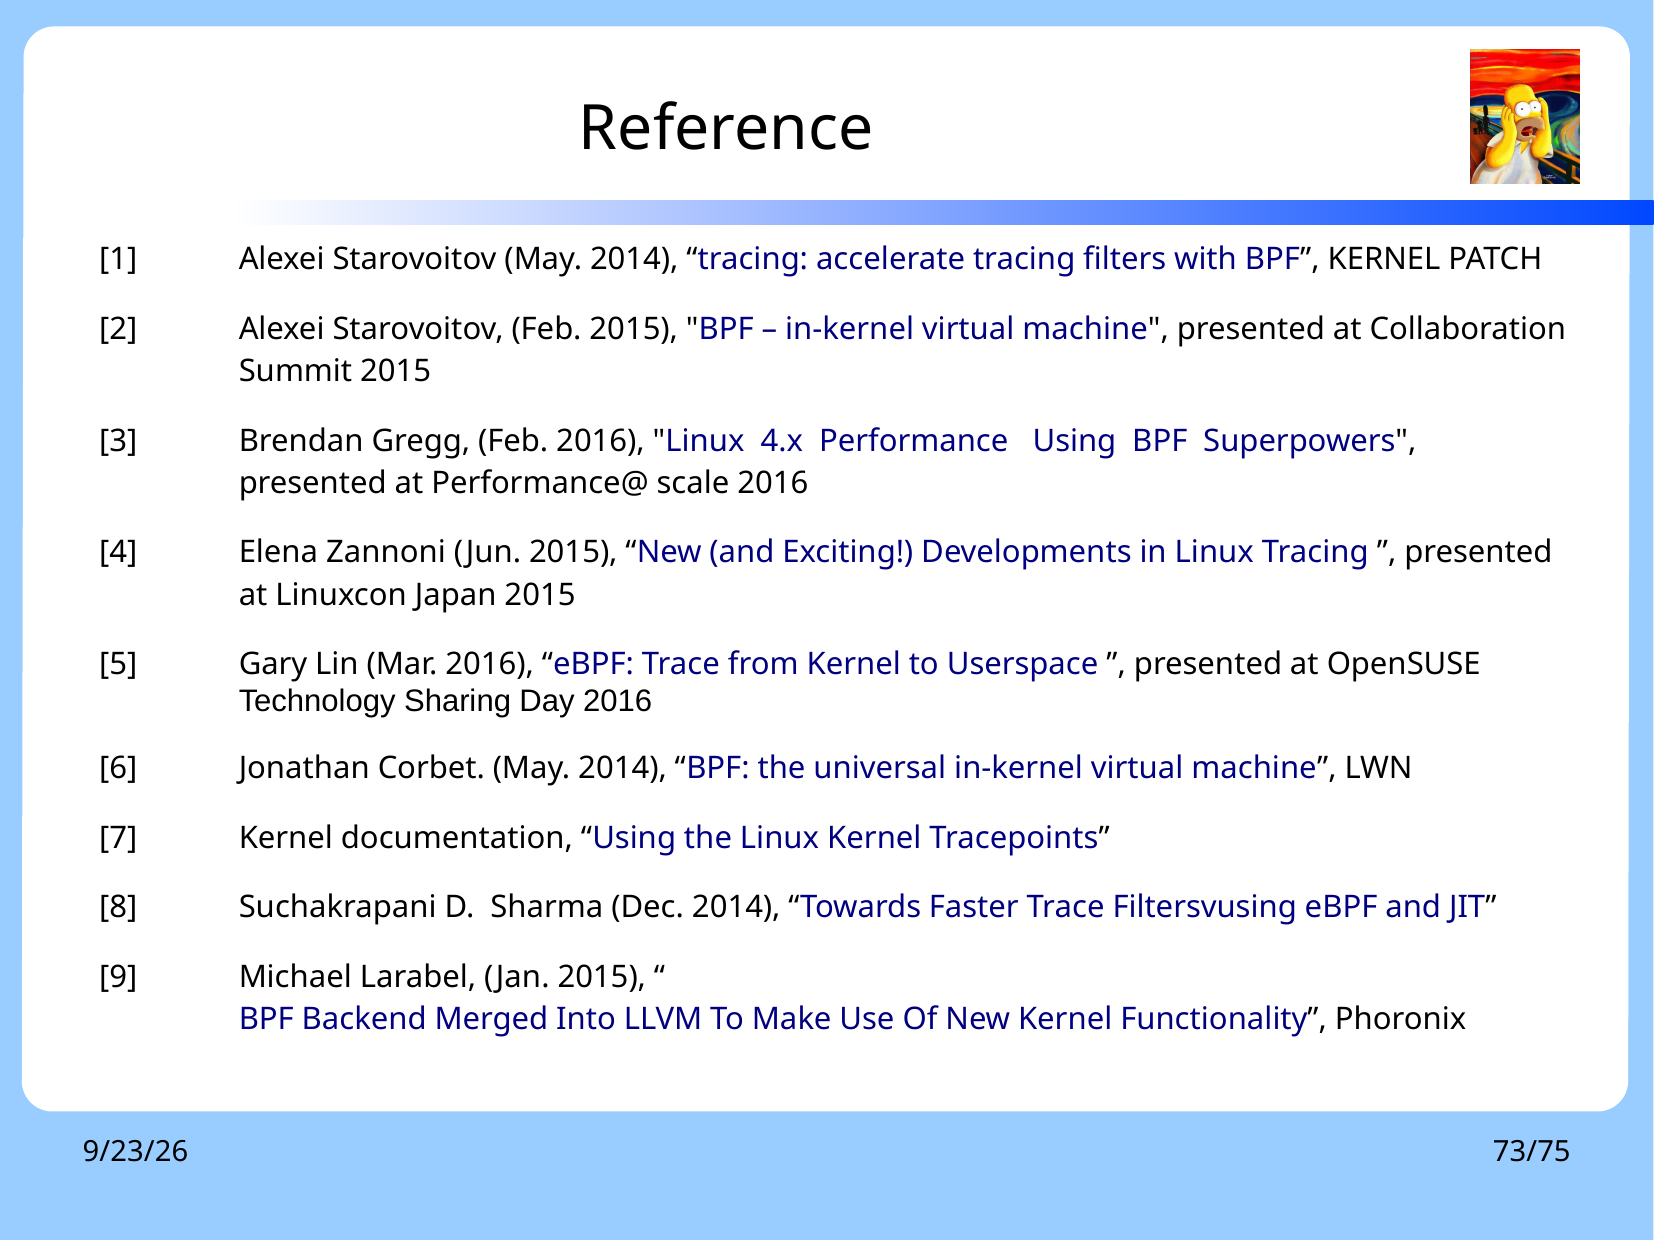

# Reference
Alexei Starovoitov (May. 2014), “tracing: accelerate tracing filters with BPF”, KERNEL PATCH
Alexei Starovoitov, (Feb. 2015), "BPF – in-kernel virtual machine", presented at Collaboration Summit 2015
Brendan Gregg, (Feb. 2016), "Linux 4.x Performance Using BPF Superpowers", presented at Performance@ scale 2016
Elena Zannoni (Jun. 2015), “New (and Exciting!) Developments in Linux Tracing ”, presented at Linuxcon Japan 2015
Gary Lin (Mar. 2016), “eBPF: Trace from Kernel to Userspace ”, presented at OpenSUSE Technology Sharing Day 2016
Jonathan Corbet. (May. 2014), “BPF: the universal in-kernel virtual machine”, LWN
Kernel documentation, “Using the Linux Kernel Tracepoints”
Suchakrapani D. Sharma (Dec. 2014), “Towards Faster Trace Filtersvusing eBPF and JIT”
Michael Larabel, (Jan. 2015), “BPF Backend Merged Into LLVM To Make Use Of New Kernel Functionality”, Phoronix
73